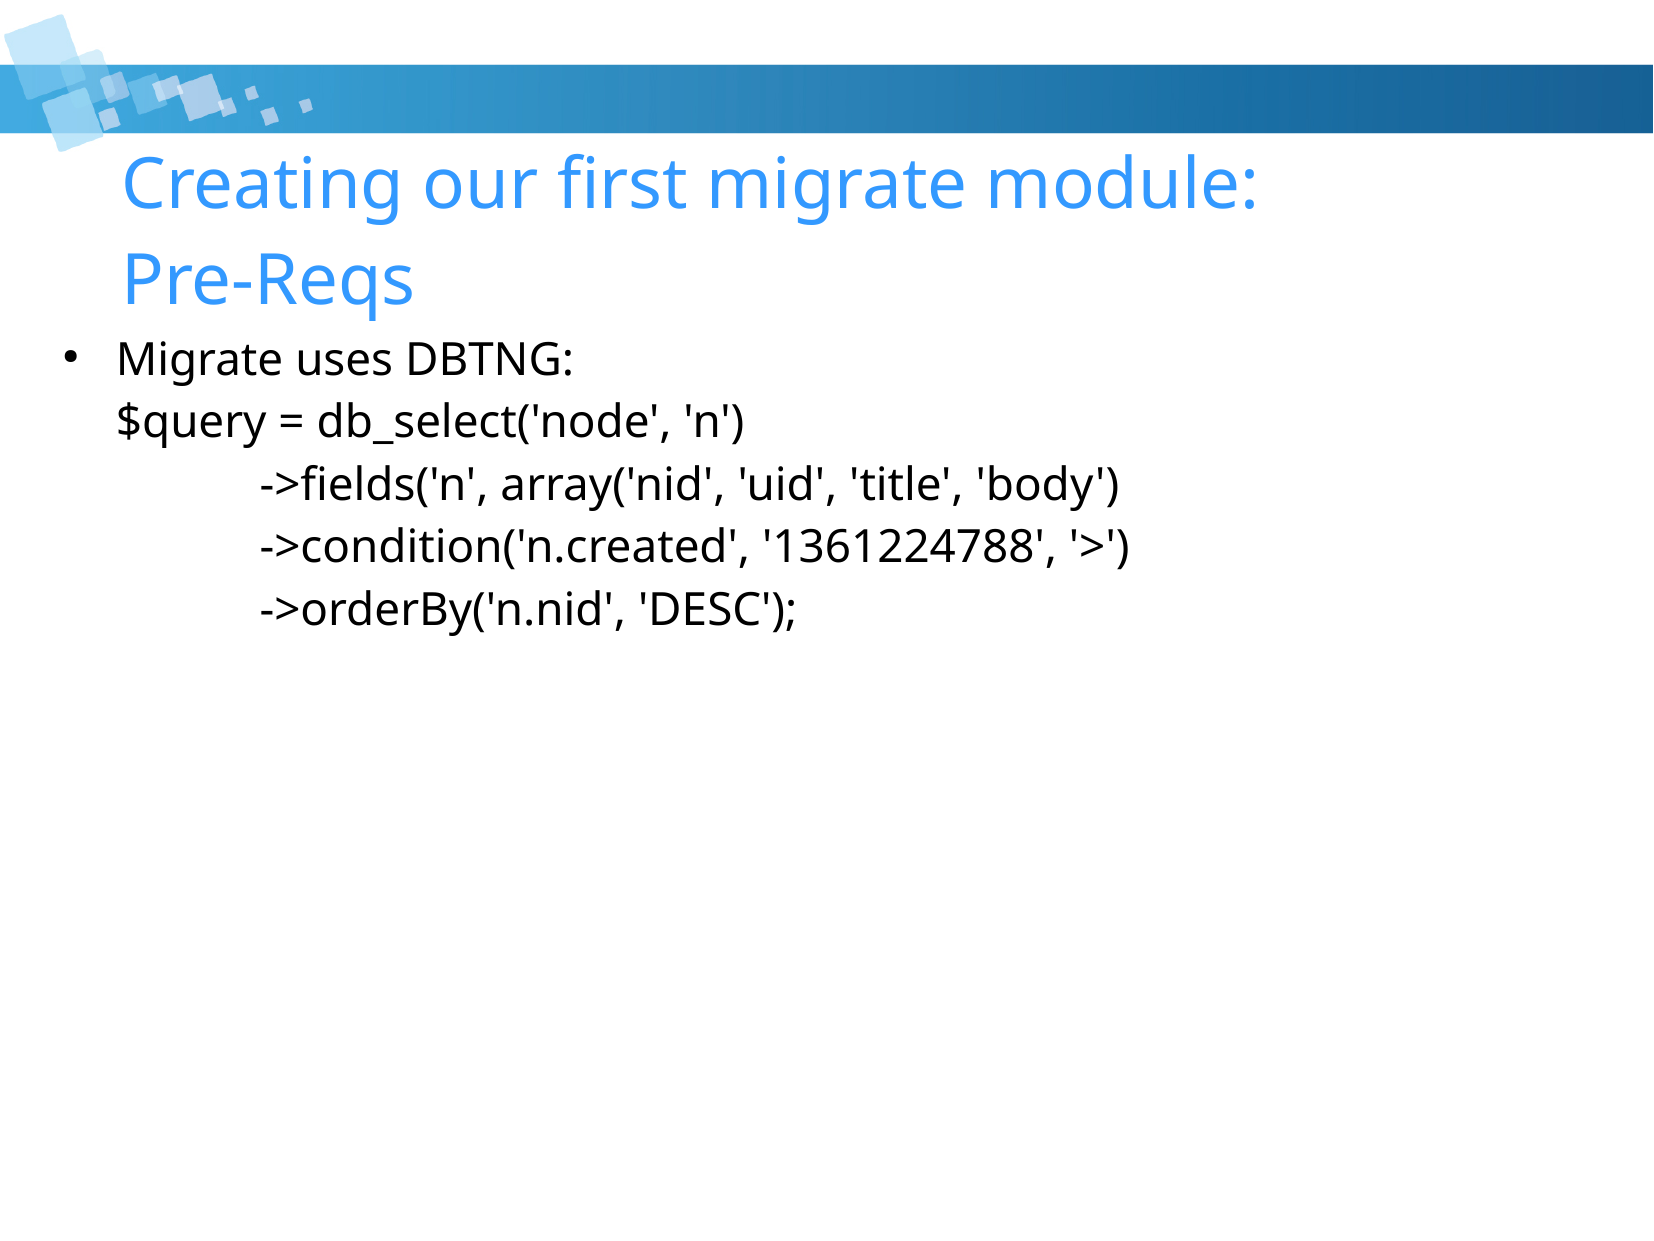

# Creating our first migrate module: Pre-Reqs
Migrate uses DBTNG:
$query = db_select('node', 'n')
 ->fields('n', array('nid', 'uid', 'title', 'body')
 ->condition('n.created', '1361224788', '>')
 ->orderBy('n.nid', 'DESC');